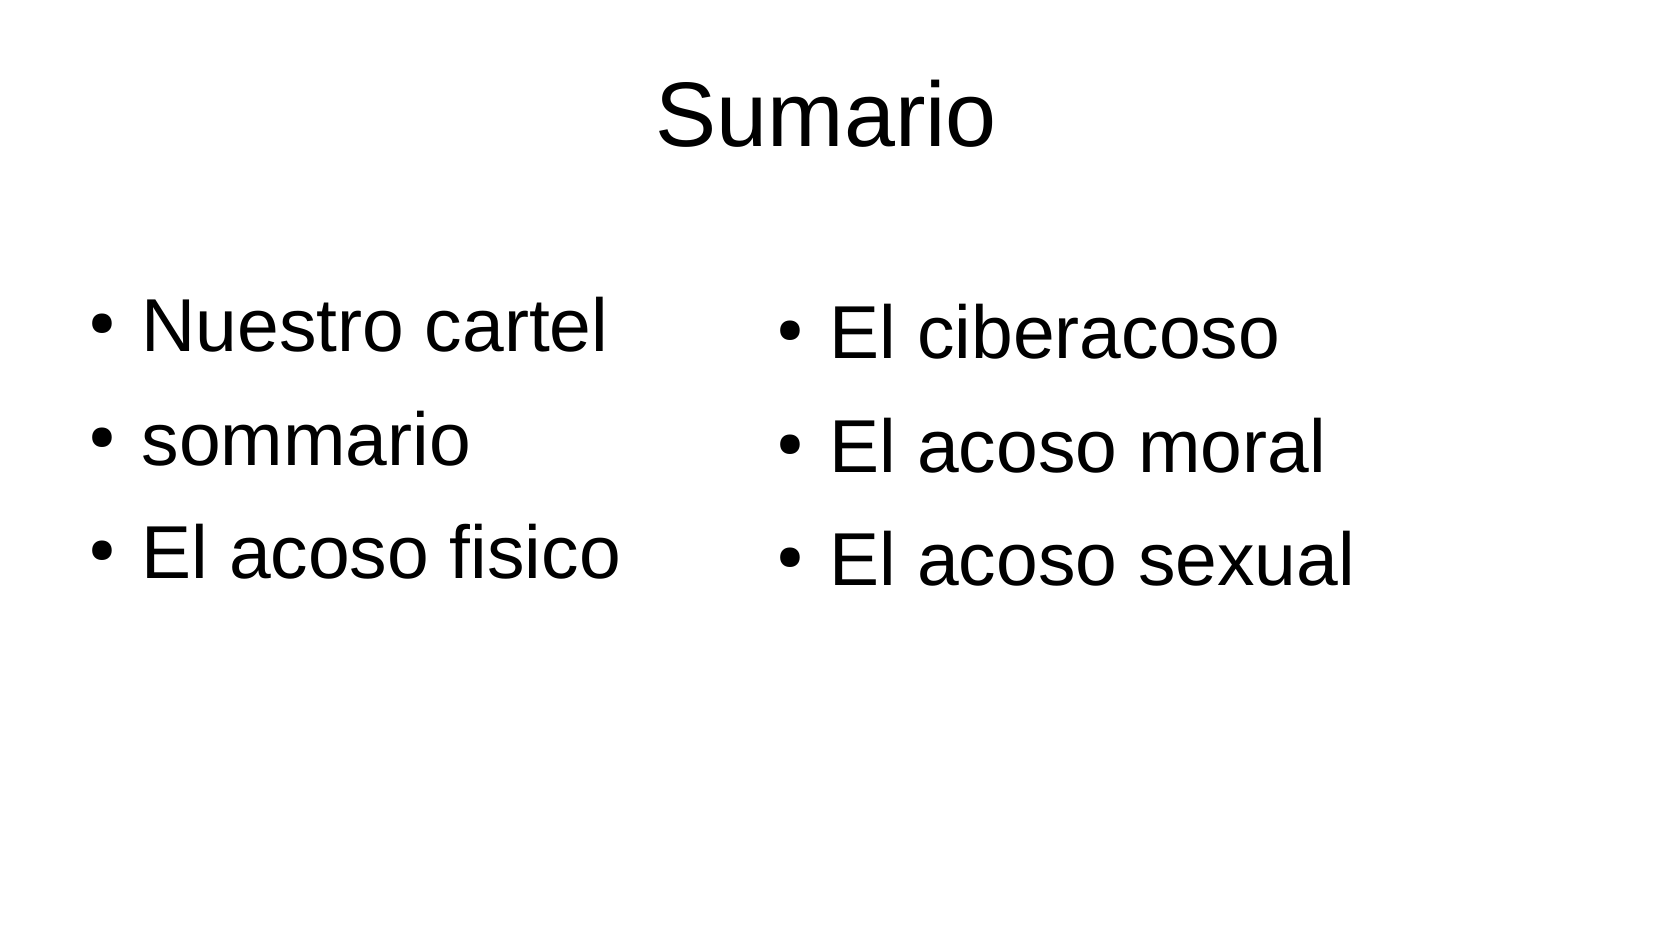

# Sumario
Nuestro cartel
sommario
El acoso fisico
El ciberacoso
El acoso moral
El acoso sexual